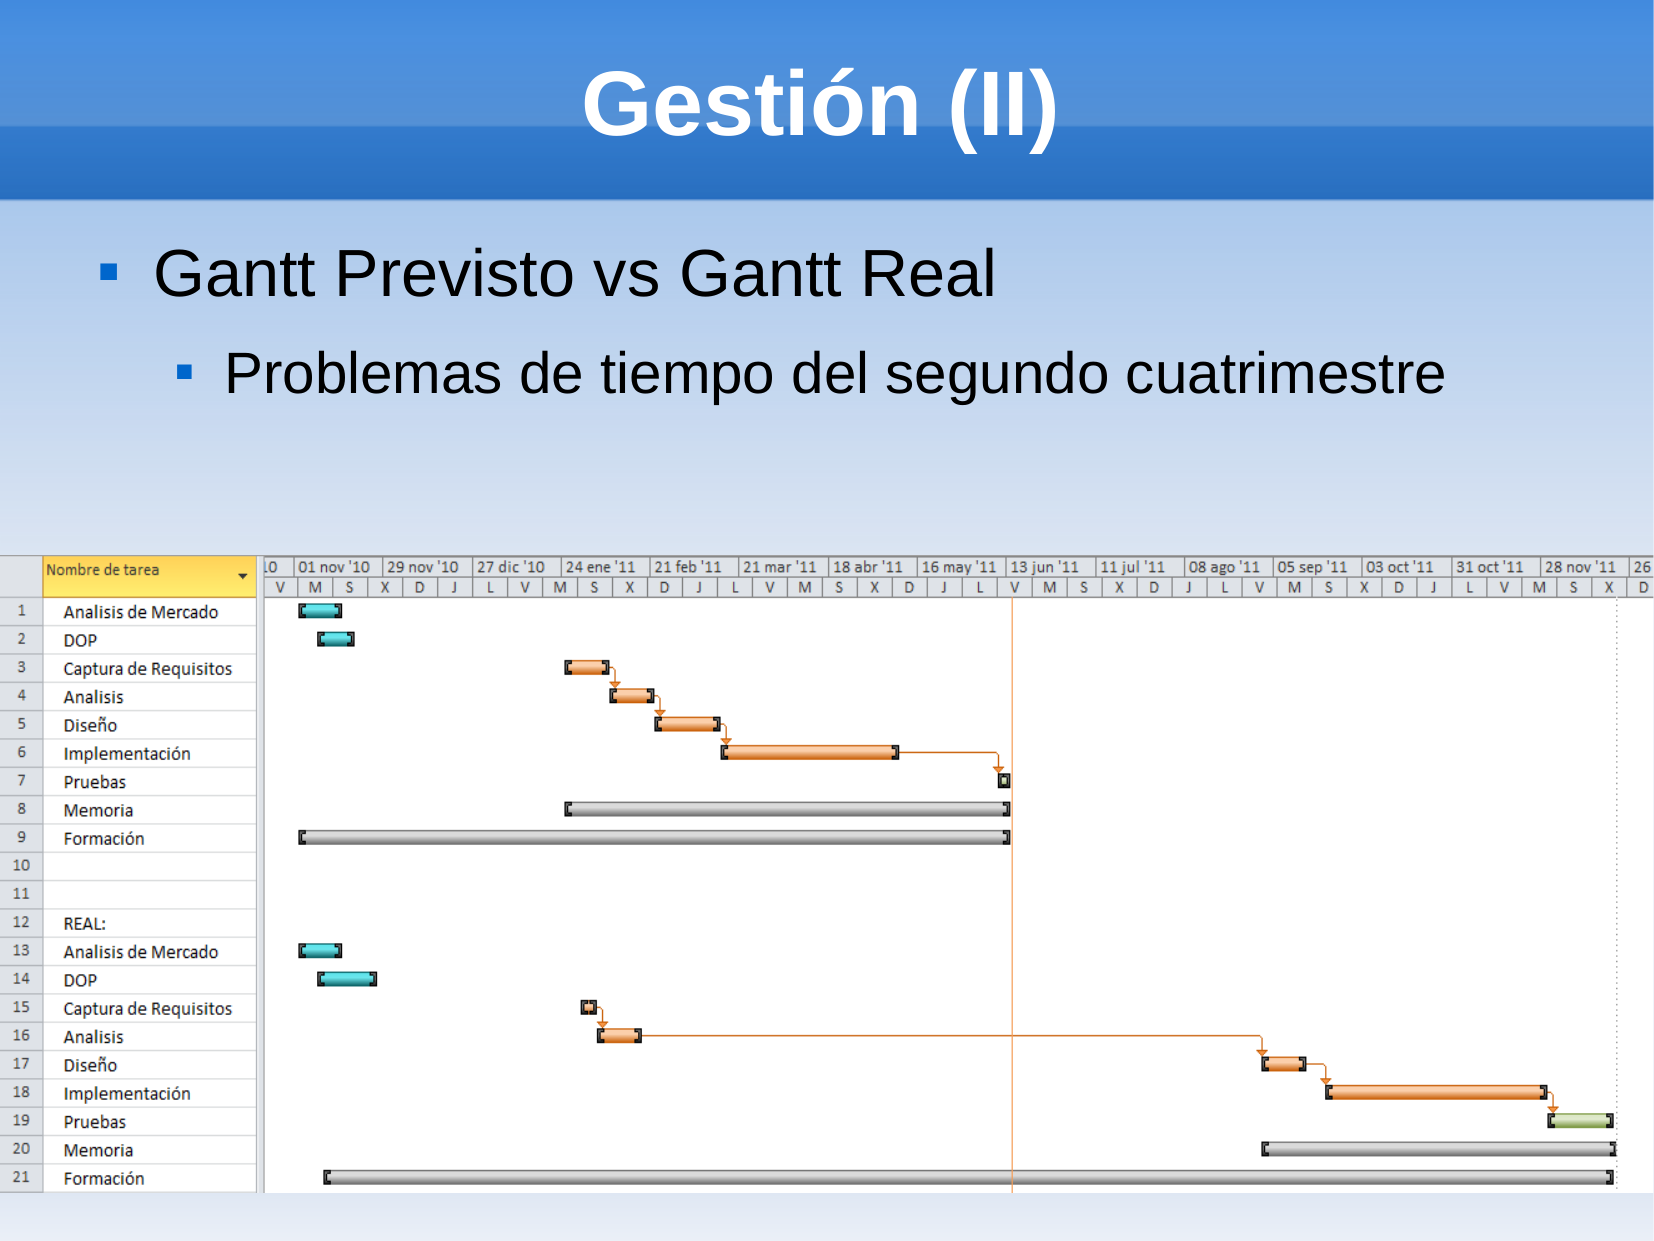

# Gestión (II)
Gantt Previsto vs Gantt Real
Problemas de tiempo del segundo cuatrimestre